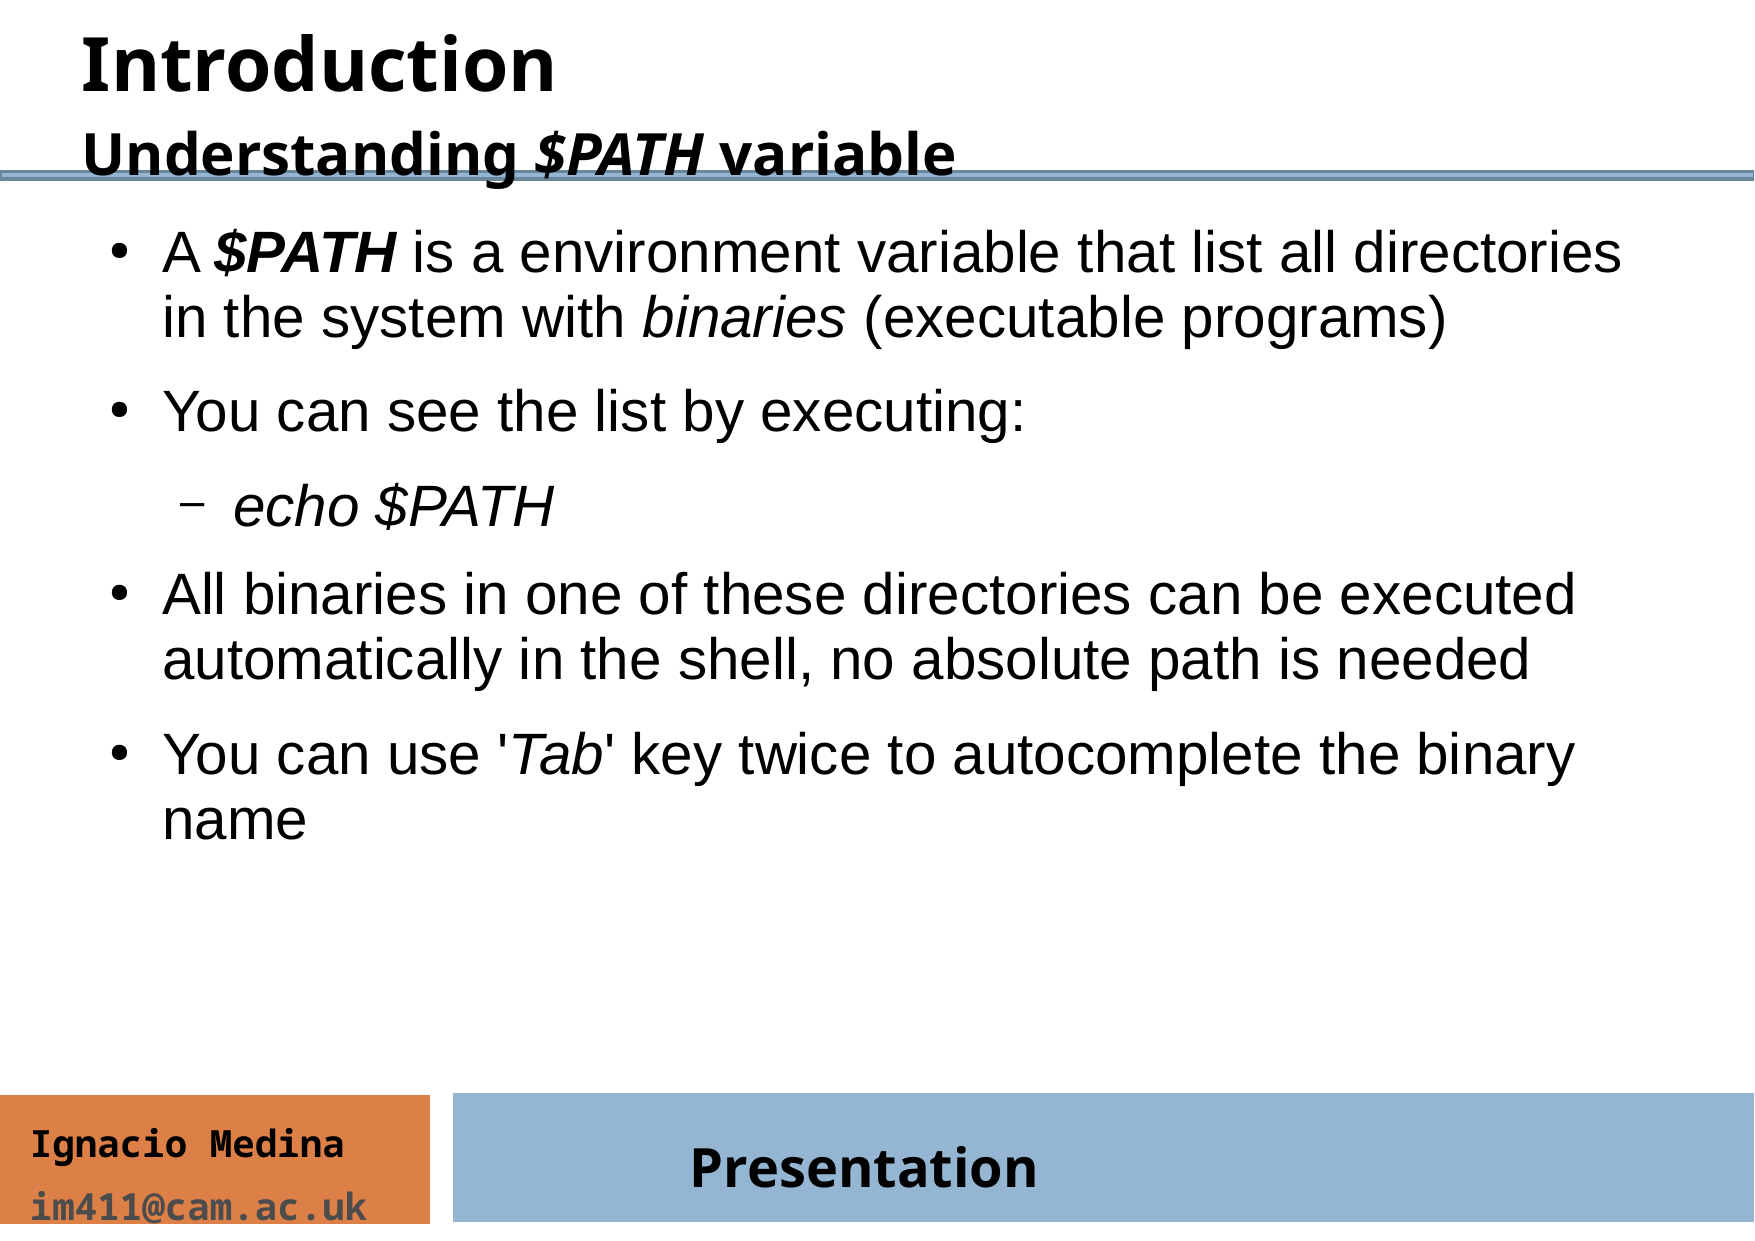

Introduction
Understanding $PATH variable
# A $PATH is a environment variable that list all directories in the system with binaries (executable programs)
You can see the list by executing:
echo $PATH
All binaries in one of these directories can be executed automatically in the shell, no absolute path is needed
You can use 'Tab' key twice to autocomplete the binary name
Ignacio Medina
im411@cam.ac.uk
Presentation